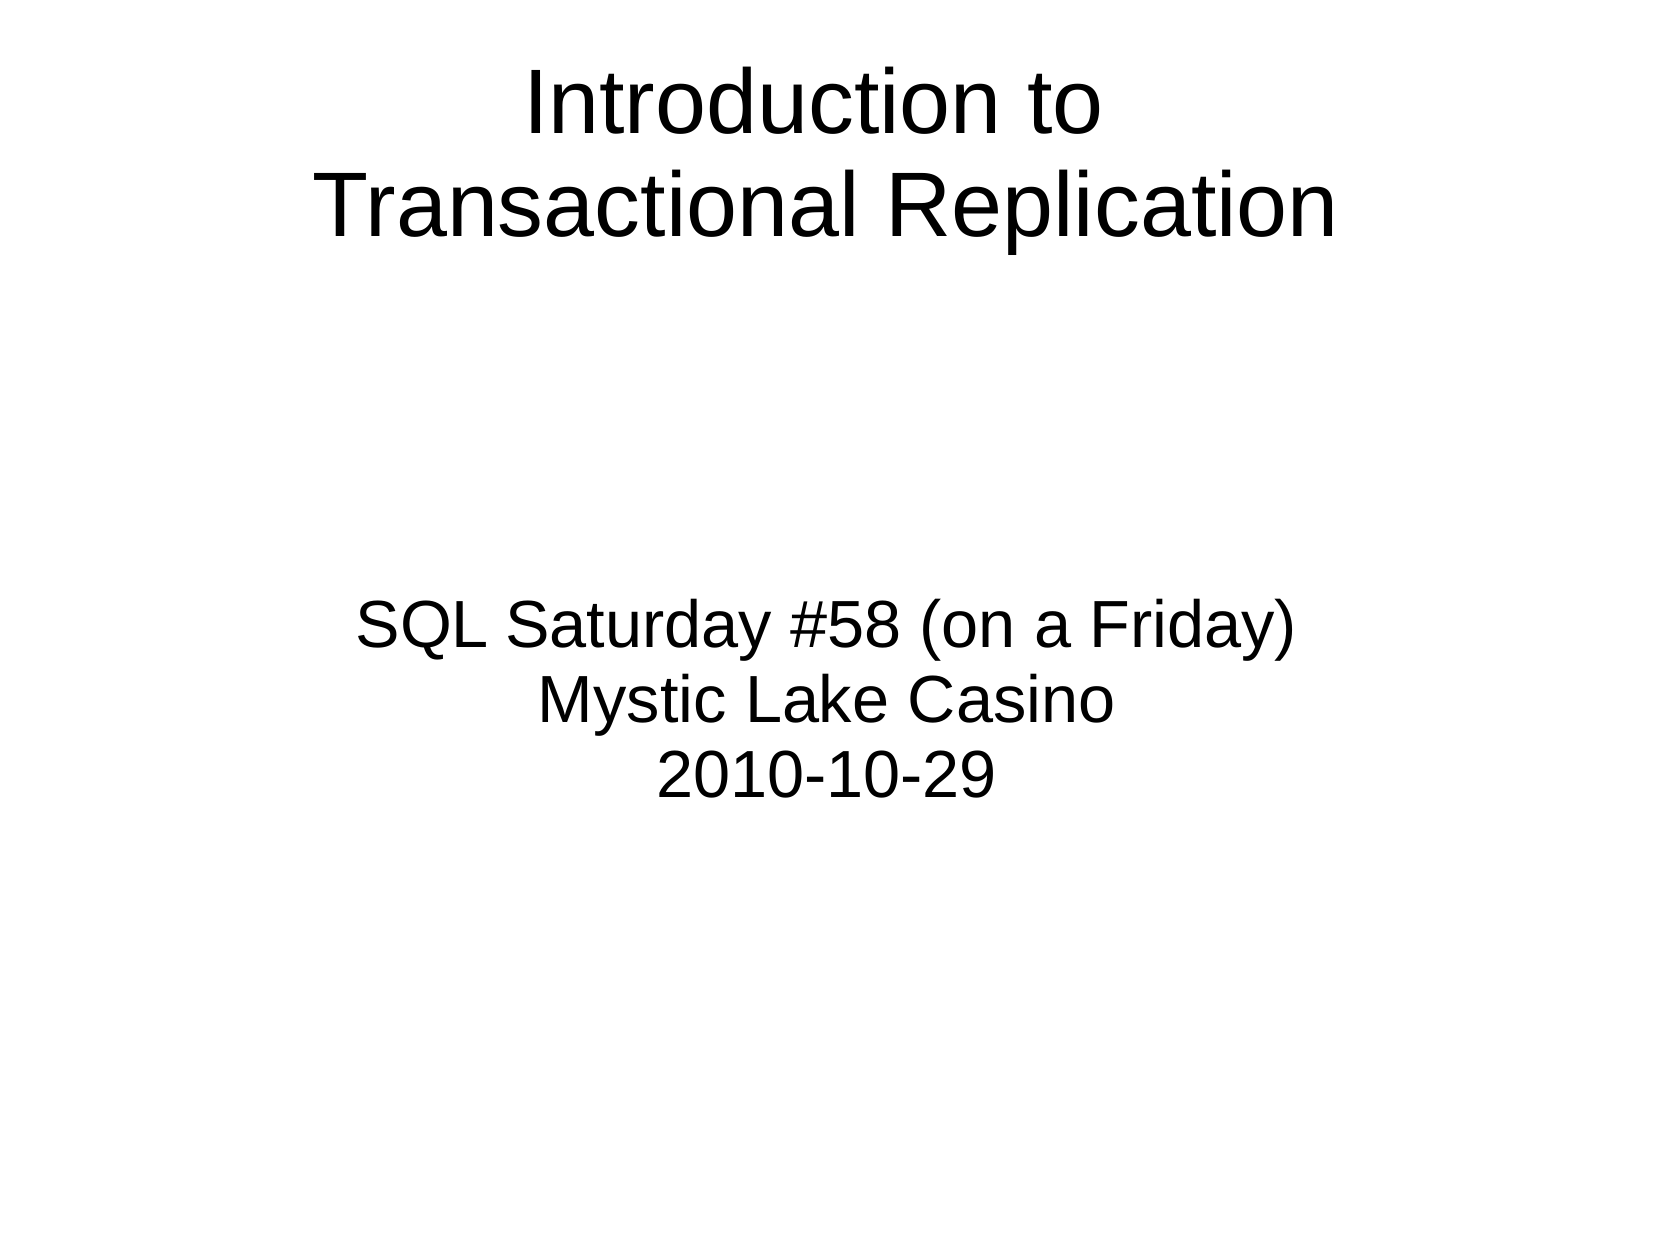

# Introduction to Transactional Replication
SQL Saturday #58 (on a Friday)
Mystic Lake Casino
2010-10-29